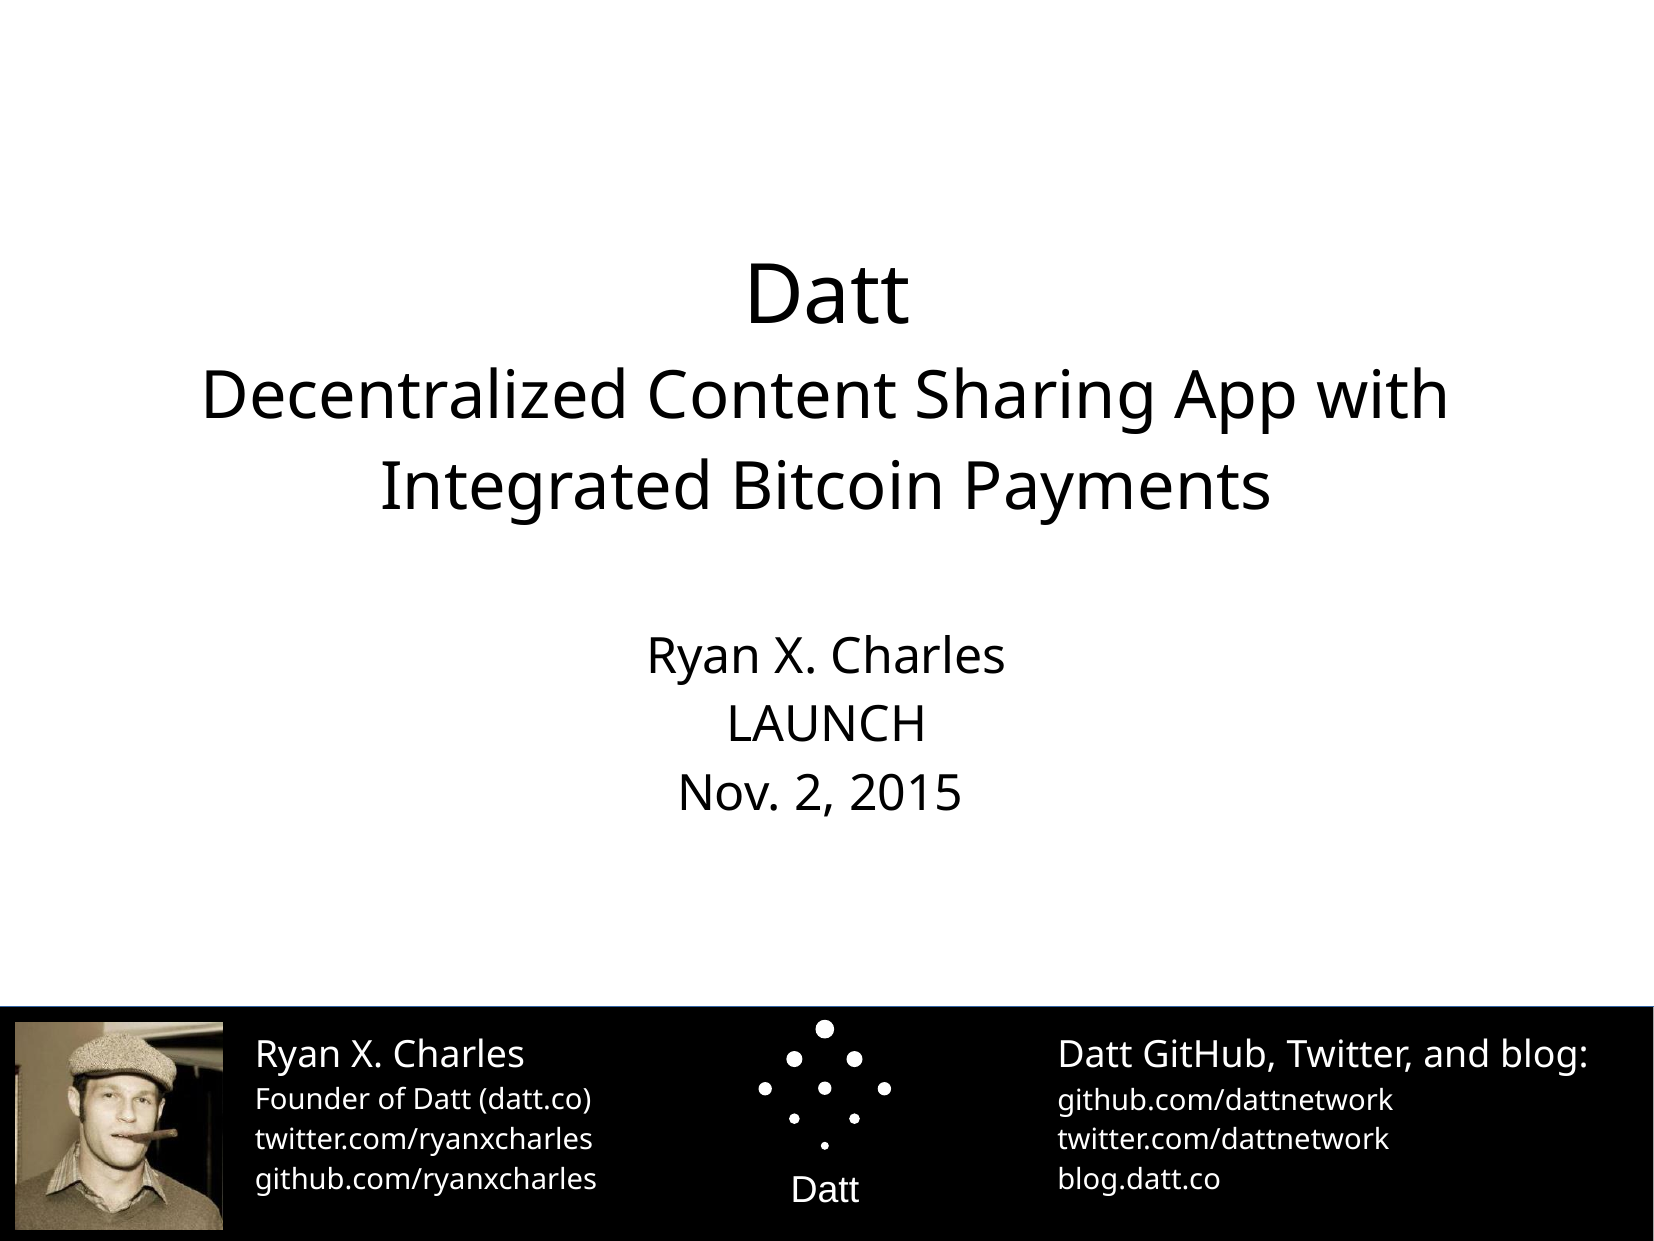

# Datt Decentralized Content Sharing App with Integrated Bitcoin Payments
Ryan X. Charles
LAUNCH
Nov. 2, 2015
Ryan X. Charles
Founder of Datt (datt.co)
twitter.com/ryanxcharles
github.com/ryanxcharles
Datt GitHub, Twitter, and blog:
github.com/dattnetwork
twitter.com/dattnetwork
blog.datt.co
Datt